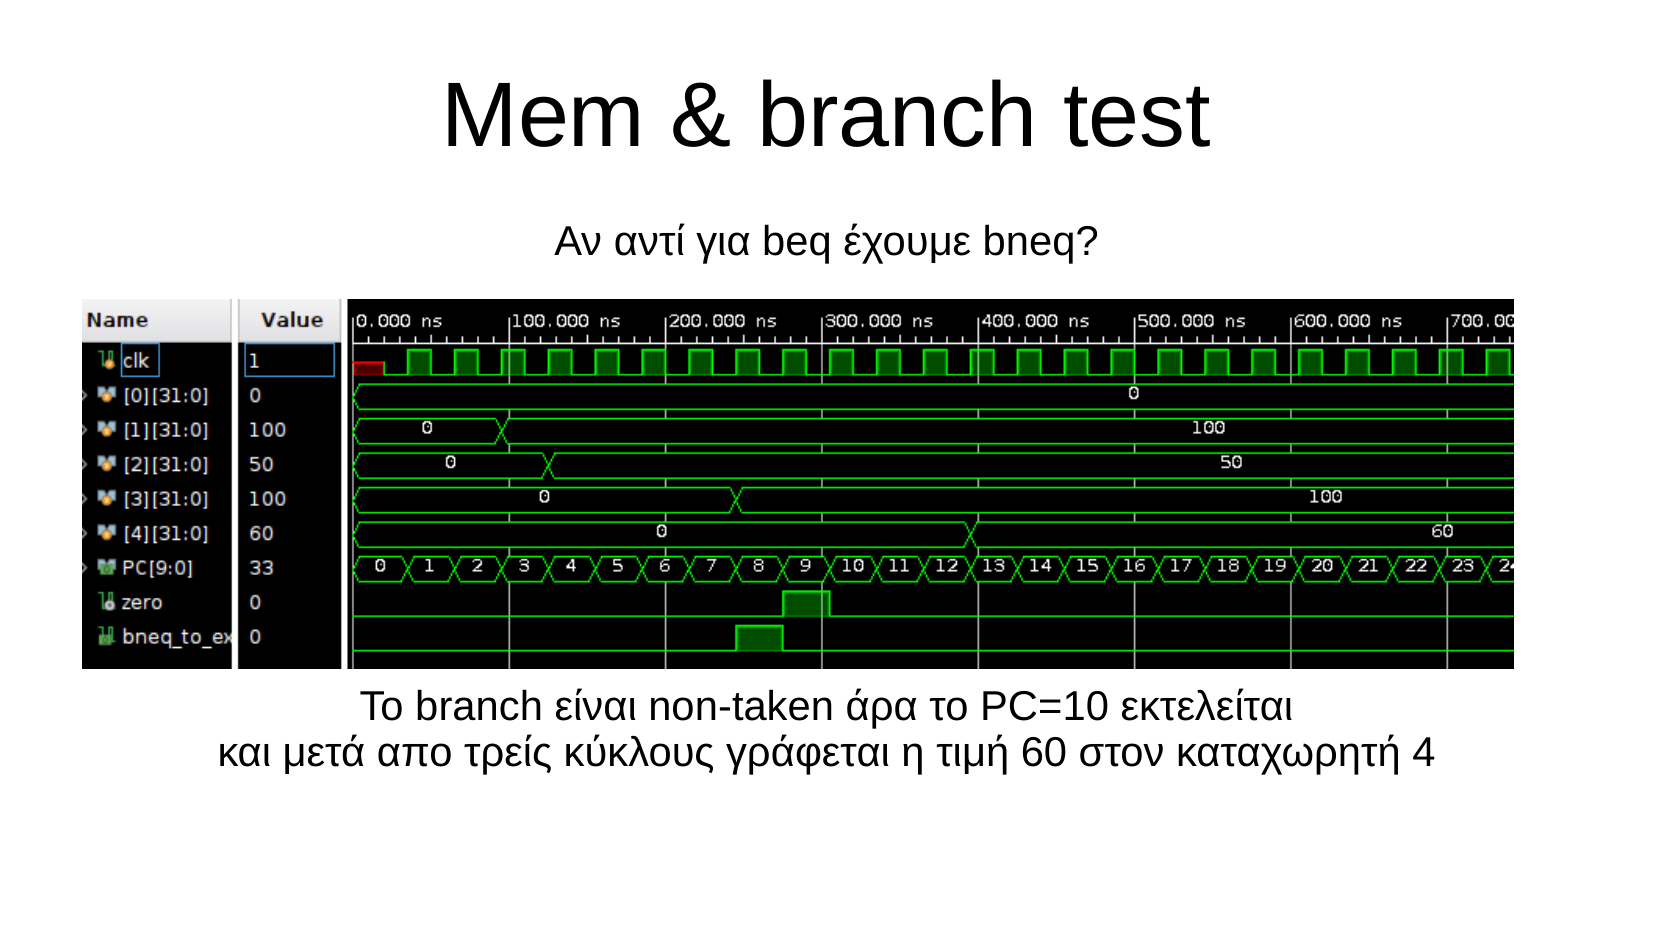

# Mem & branch test
Αν αντί για beq έχουμε bneq?
Το branch είναι non-taken άρα το PC=10 εκτελείται
και μετά απο τρείς κύκλους γράφεται η τιμή 60 στον καταχωρητή 4